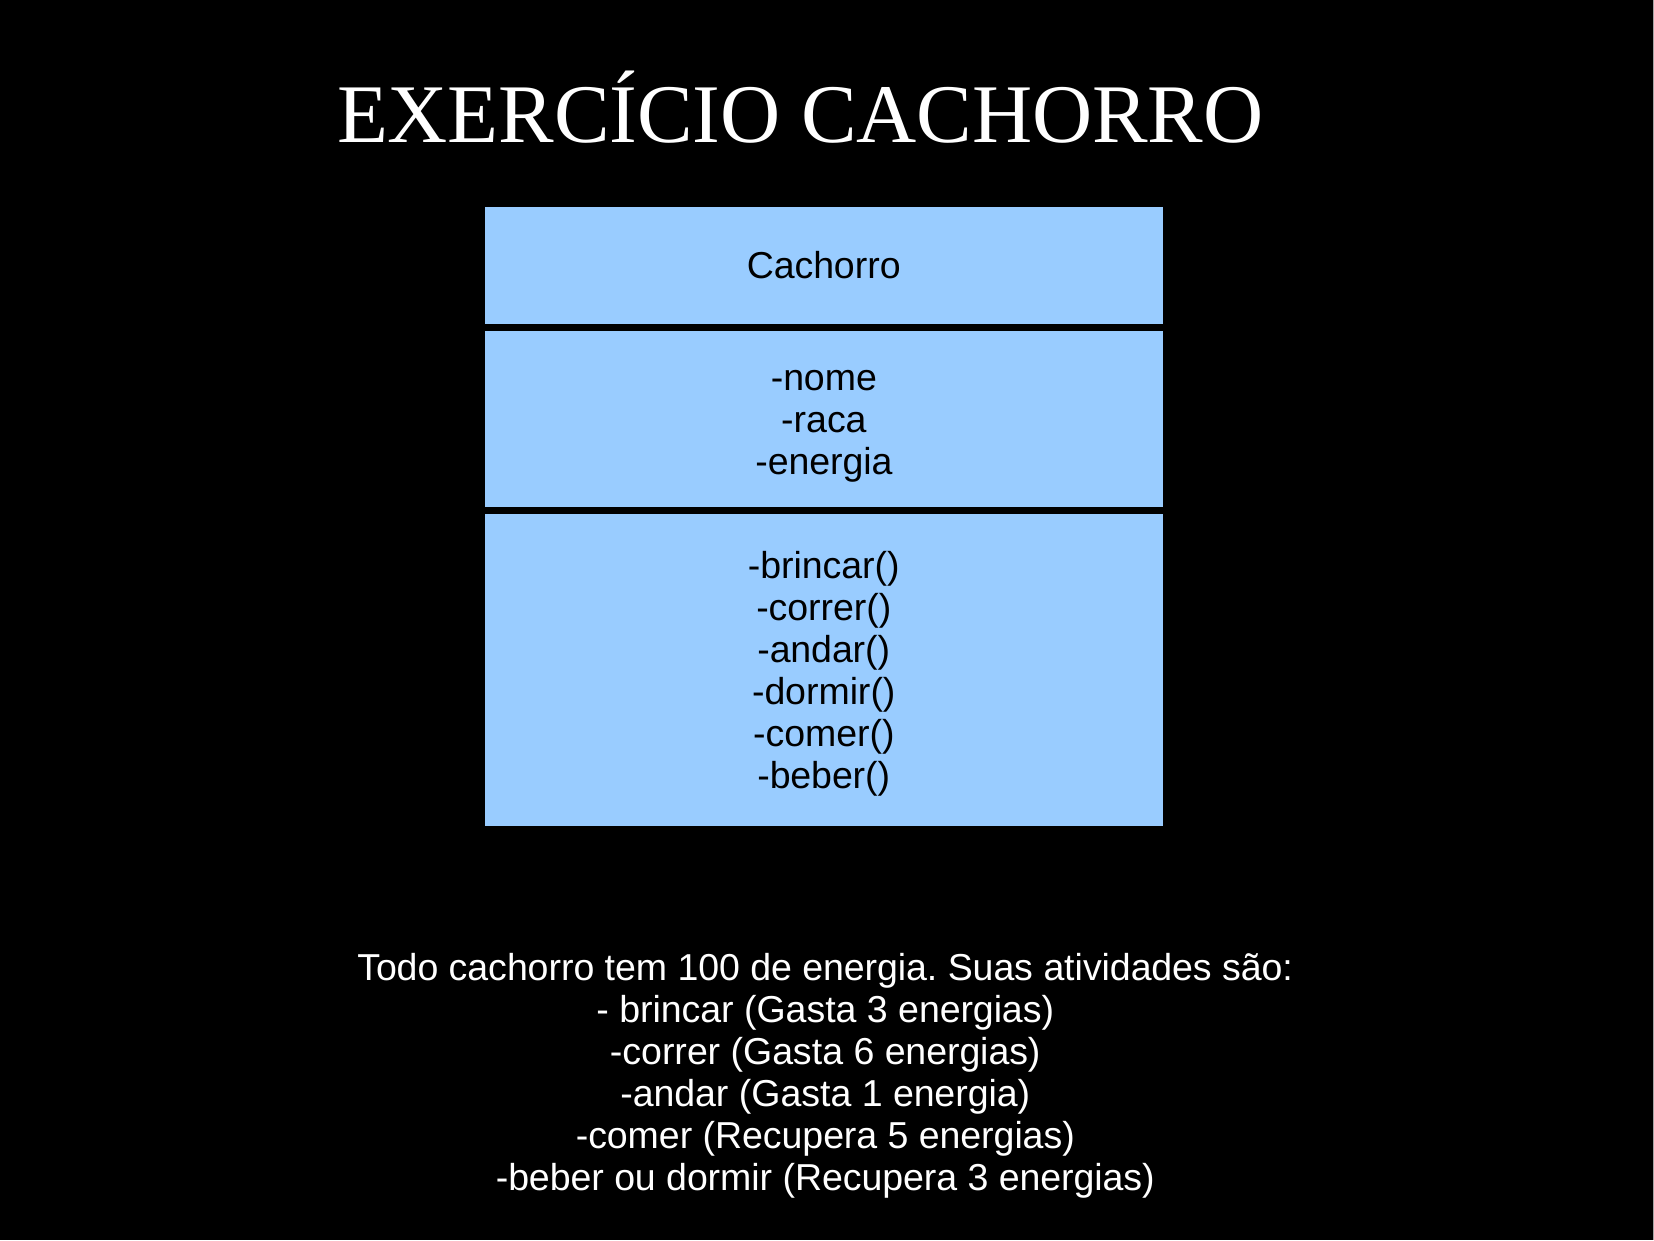

EXERCÍCIO CACHORRO
Cachorro
-nome
-raca
-energia
-brincar()
-correr()
-andar()
-dormir()
-comer()
-beber()
Todo cachorro tem 100 de energia. Suas atividades são:
- brincar (Gasta 3 energias)
-correr (Gasta 6 energias)
-andar (Gasta 1 energia)
-comer (Recupera 5 energias)
-beber ou dormir (Recupera 3 energias)